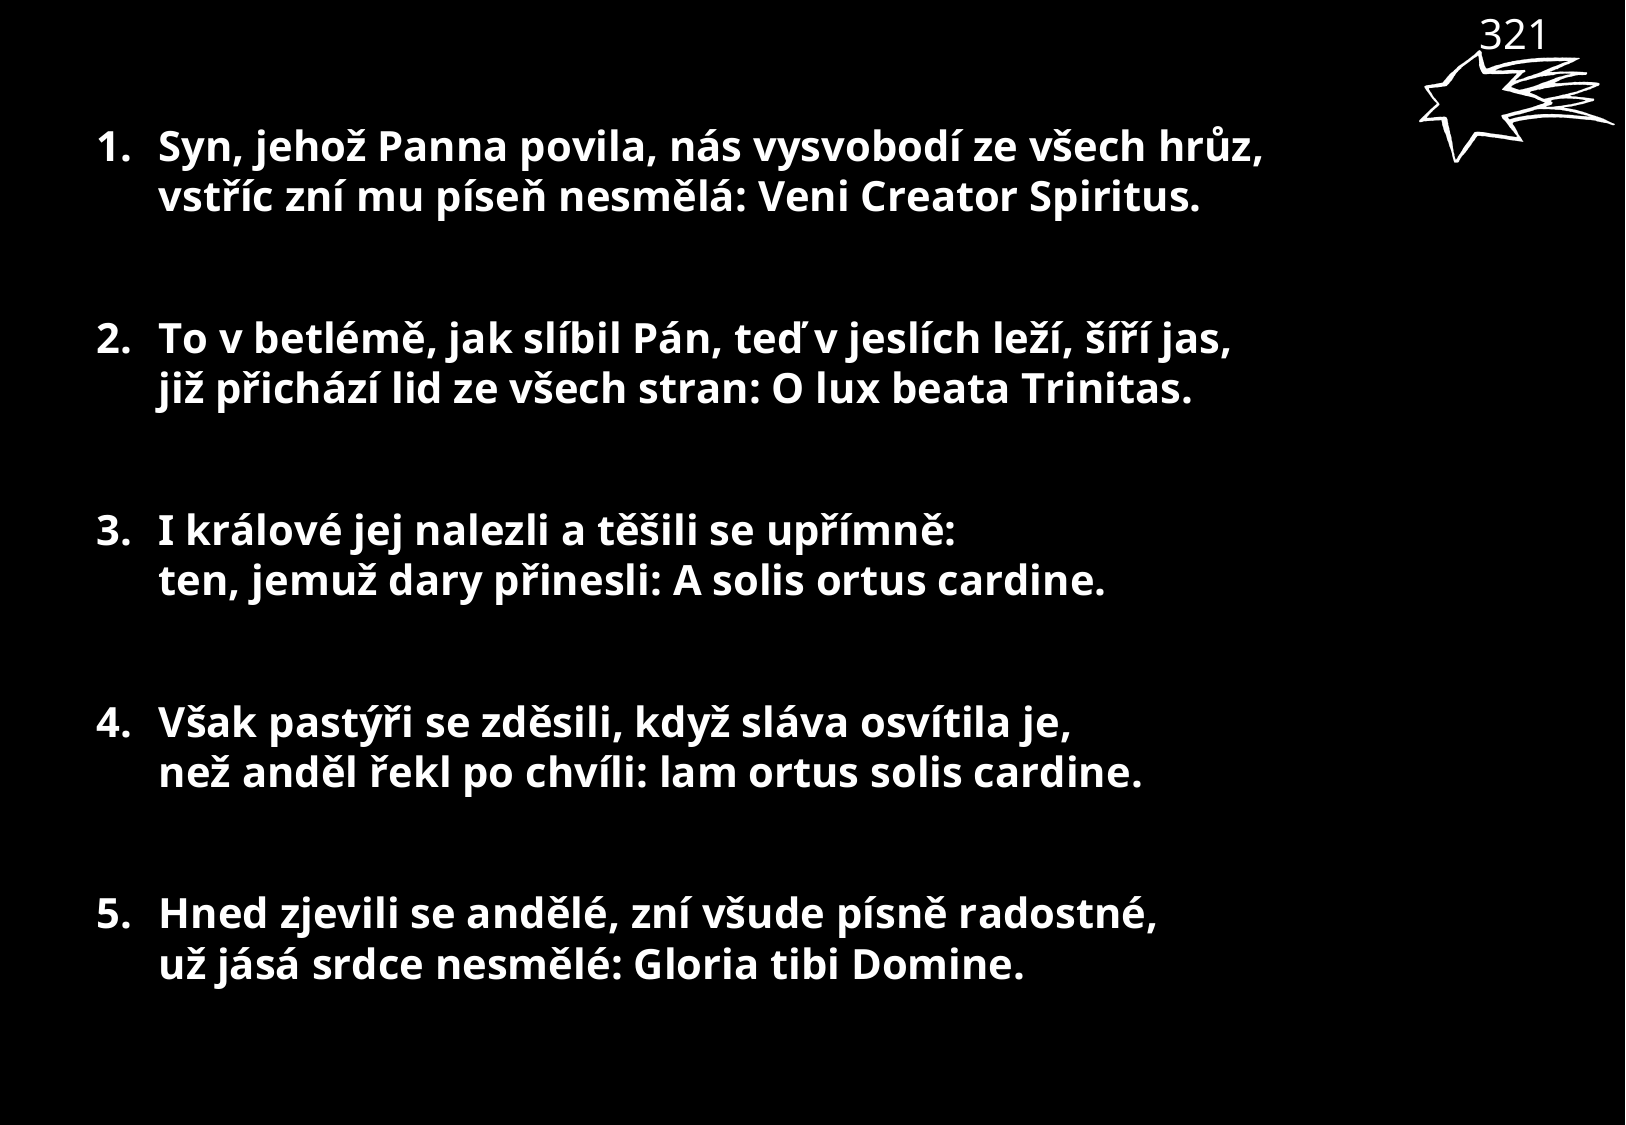

321
# Syn, jehož Panna povila, nás vysvobodí ze všech hrůz, vstříc zní mu píseň nesmělá: Veni Creator Spiritus.
2.	To v betlémě, jak slíbil Pán, teď v jeslích leží, šíří jas,
již přichází lid ze všech stran: O lux beata Trinitas.
3.	I králové jej nalezli a těšili se upřímně:
ten, jemuž dary přinesli: A solis ortus cardine.
4.	Však pastýři se zděsili, když sláva osvítila je,
než anděl řekl po chvíli: lam ortus solis cardine.
5.	Hned zjevili se andělé, zní všude písně radostné,
už jásá srdce nesmělé: Gloria tibi Domine.